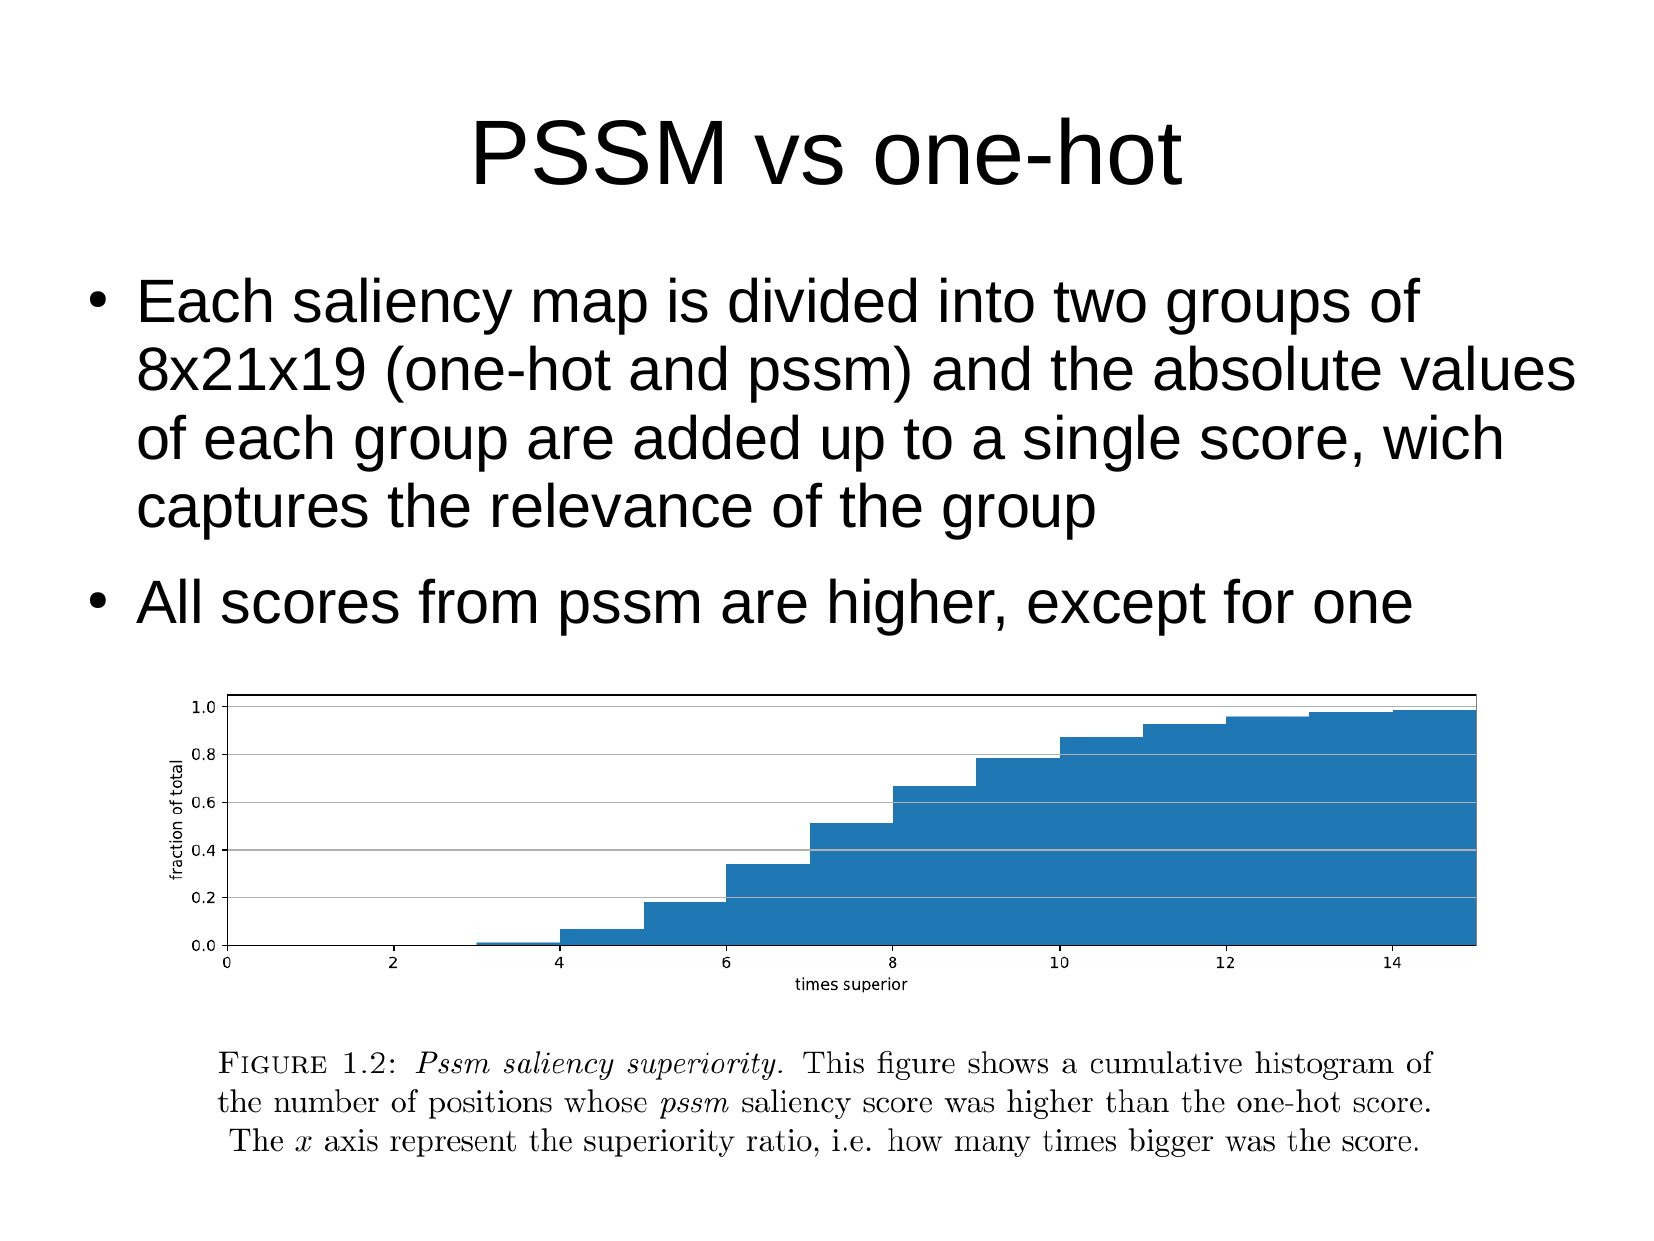

# PSSM vs one-hot
Each saliency map is divided into two groups of 8x21x19 (one-hot and pssm) and the absolute values of each group are added up to a single score, wich captures the relevance of the group
All scores from pssm are higher, except for one